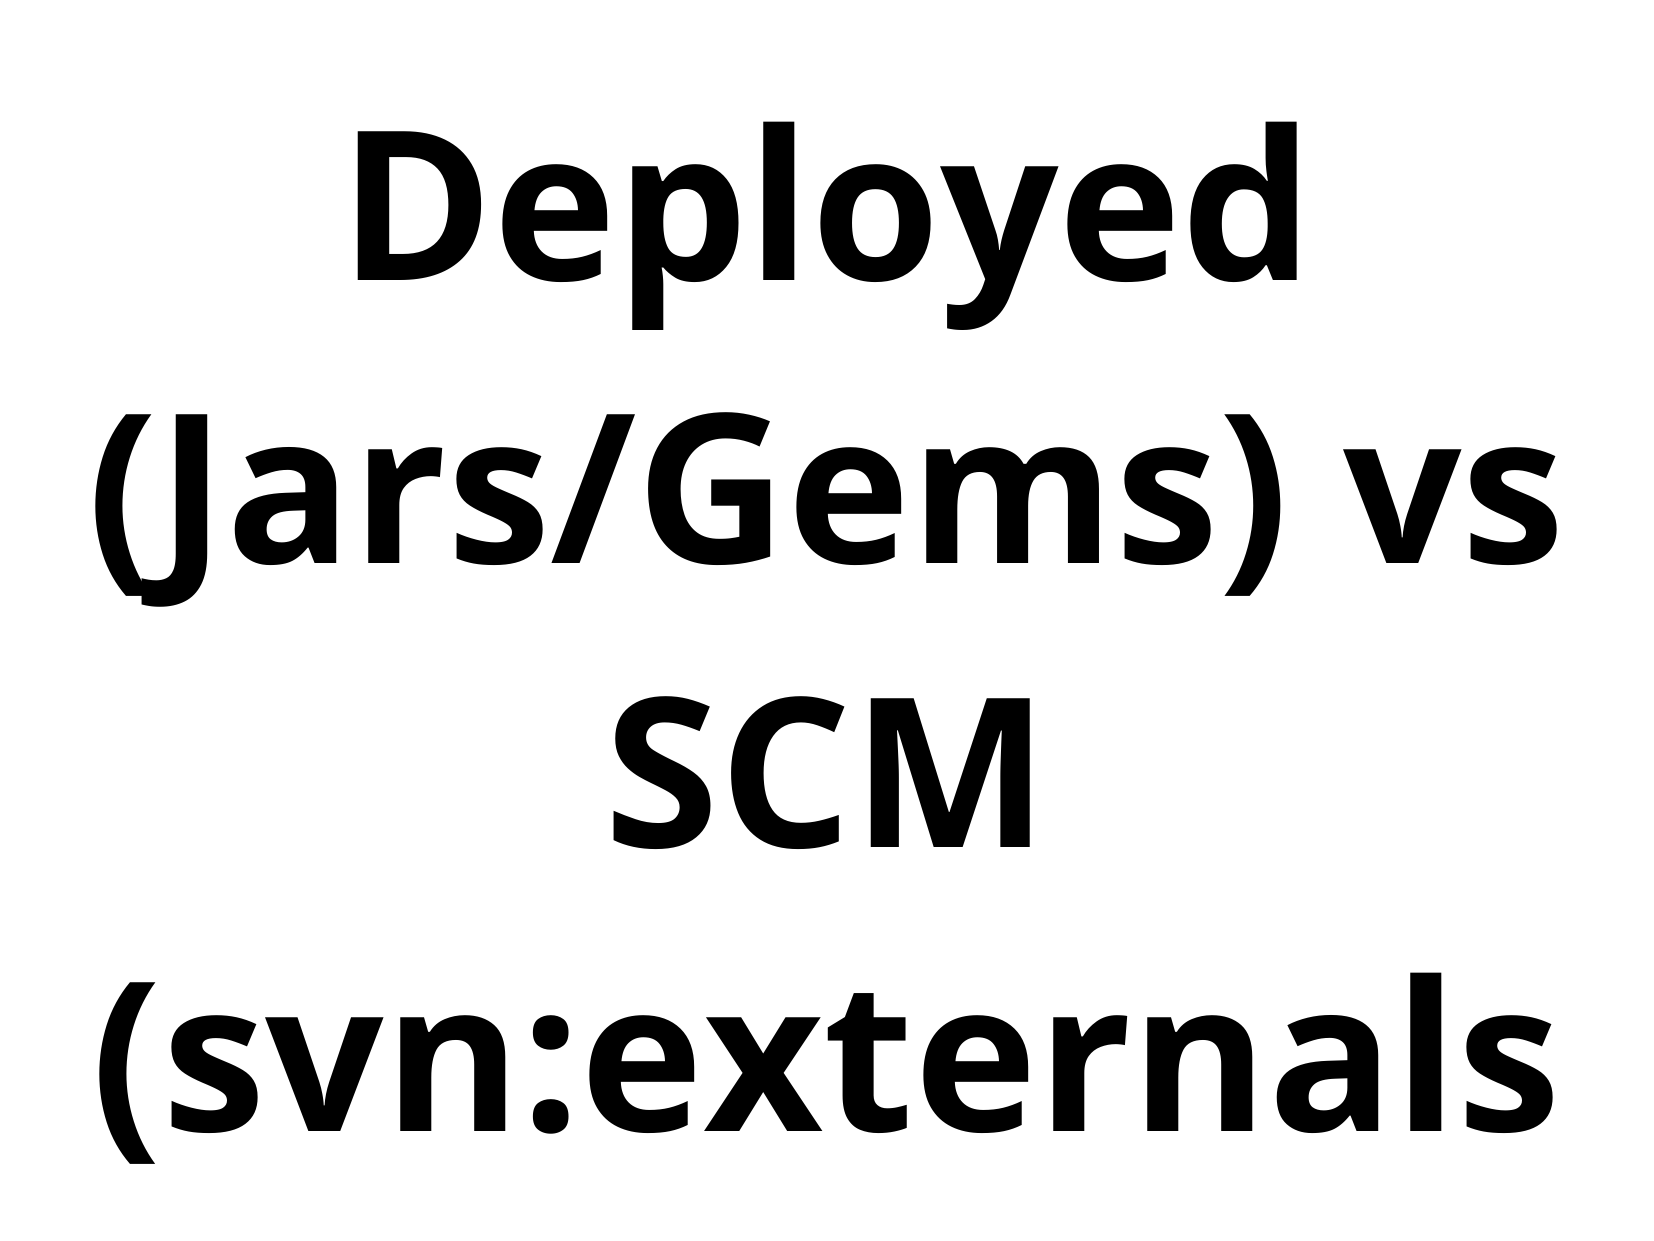

# Artifacts: Deployed (Jars/Gems) vs SCM (svn:externals)